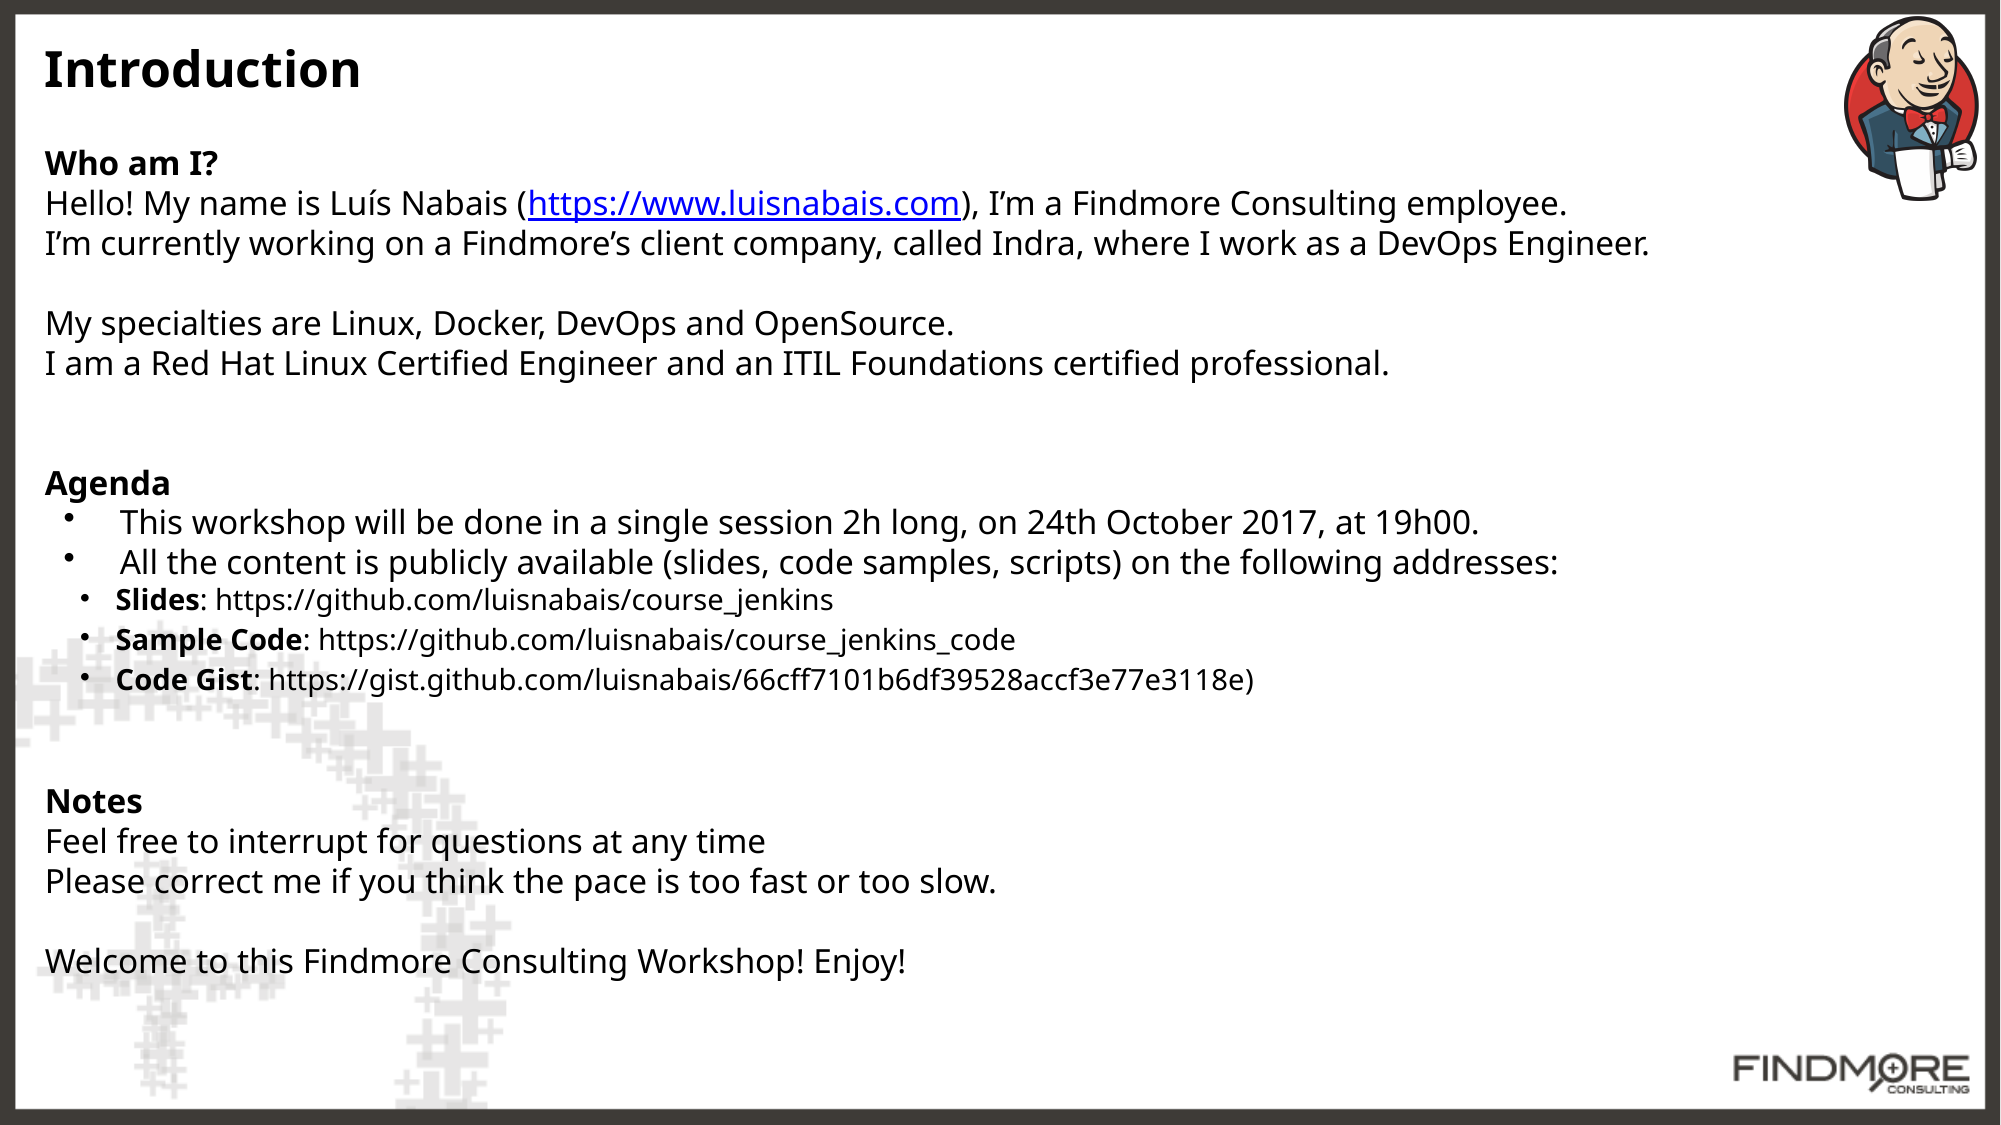

Introduction
Who am I?
Hello! My name is Luís Nabais (https://www.luisnabais.com), I’m a Findmore Consulting employee.
I’m currently working on a Findmore’s client company, called Indra, where I work as a DevOps Engineer.
My specialties are Linux, Docker, DevOps and OpenSource.
I am a Red Hat Linux Certified Engineer and an ITIL Foundations certified professional.
Agenda
This workshop will be done in a single session 2h long, on 24th October 2017, at 19h00.
All the content is publicly available (slides, code samples, scripts) on the following addresses:
Slides: https://github.com/luisnabais/course_jenkins
Sample Code: https://github.com/luisnabais/course_jenkins_code
Code Gist: https://gist.github.com/luisnabais/66cff7101b6df39528accf3e77e3118e)
Notes
Feel free to interrupt for questions at any time
Please correct me if you think the pace is too fast or too slow.
Welcome to this Findmore Consulting Workshop! Enjoy!